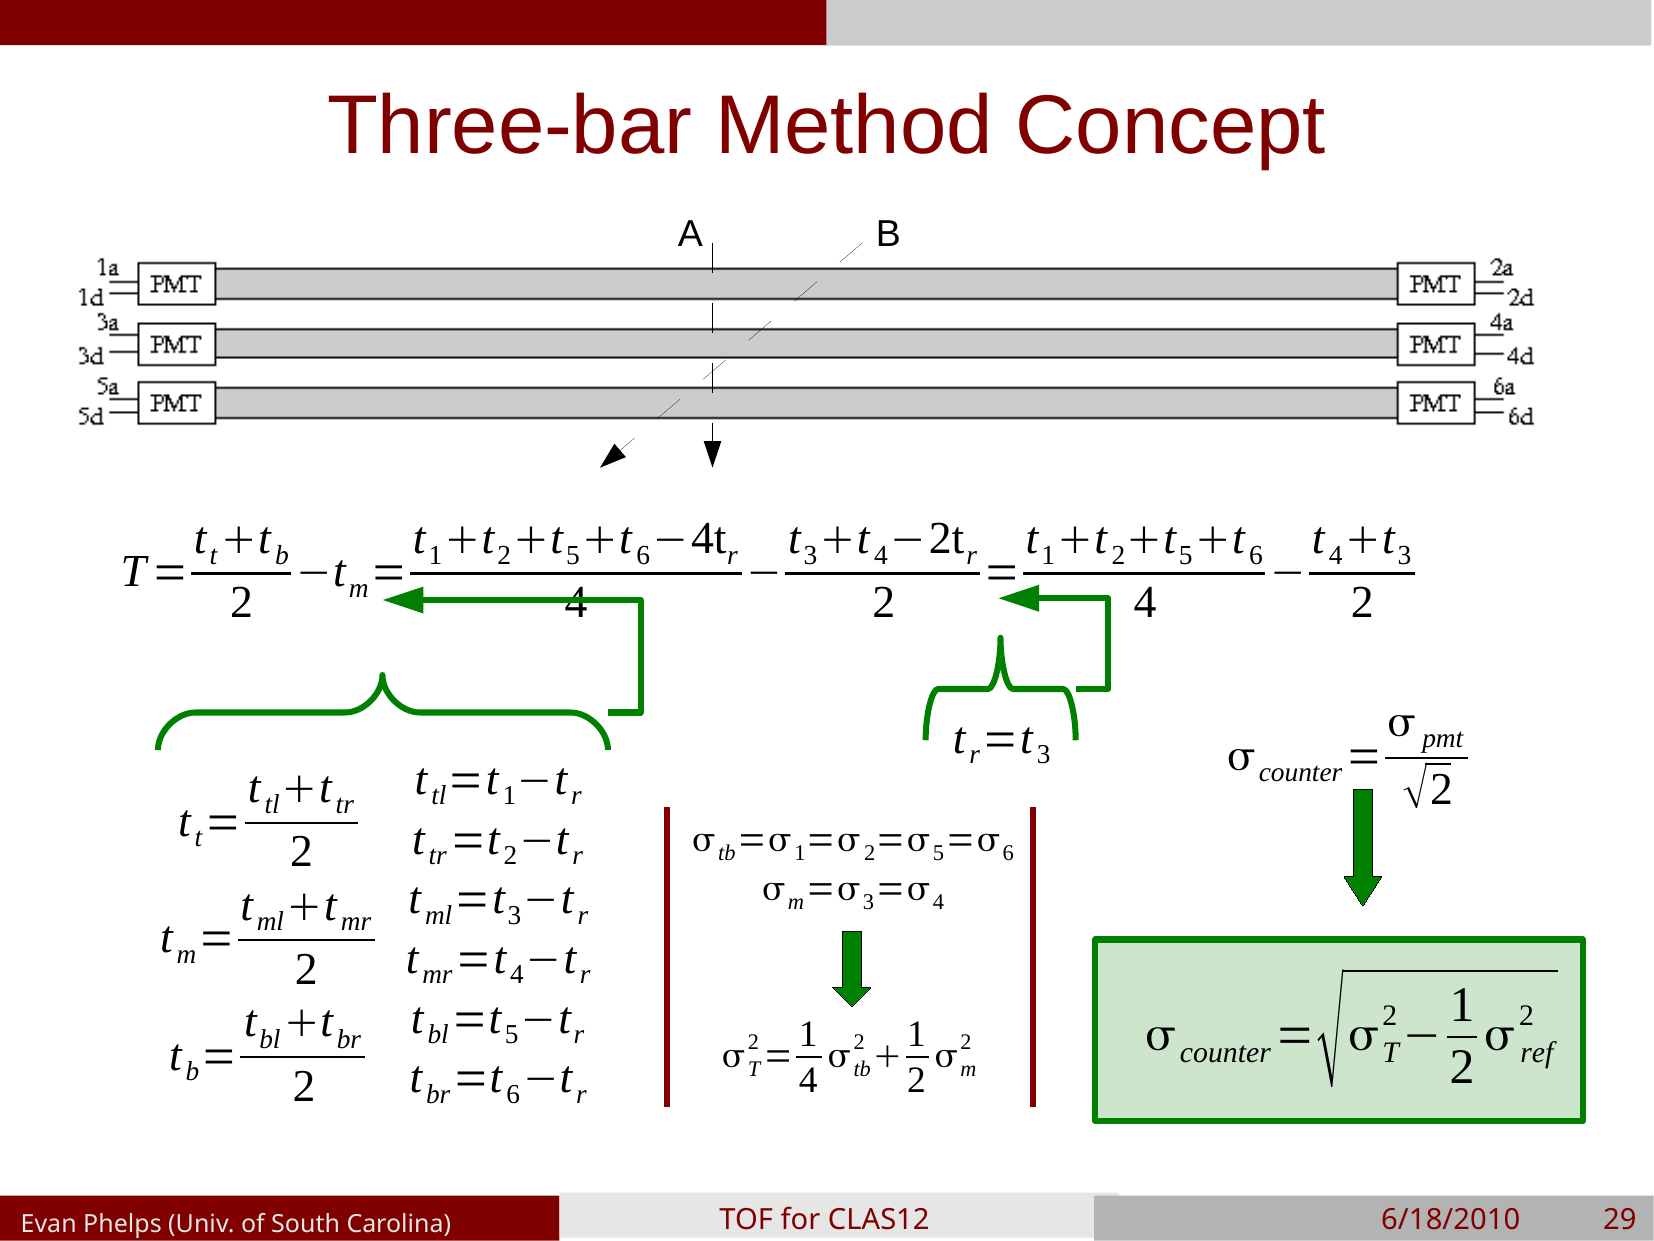

# Three-bar Method Concept
B
A
TOF for CLAS12
29